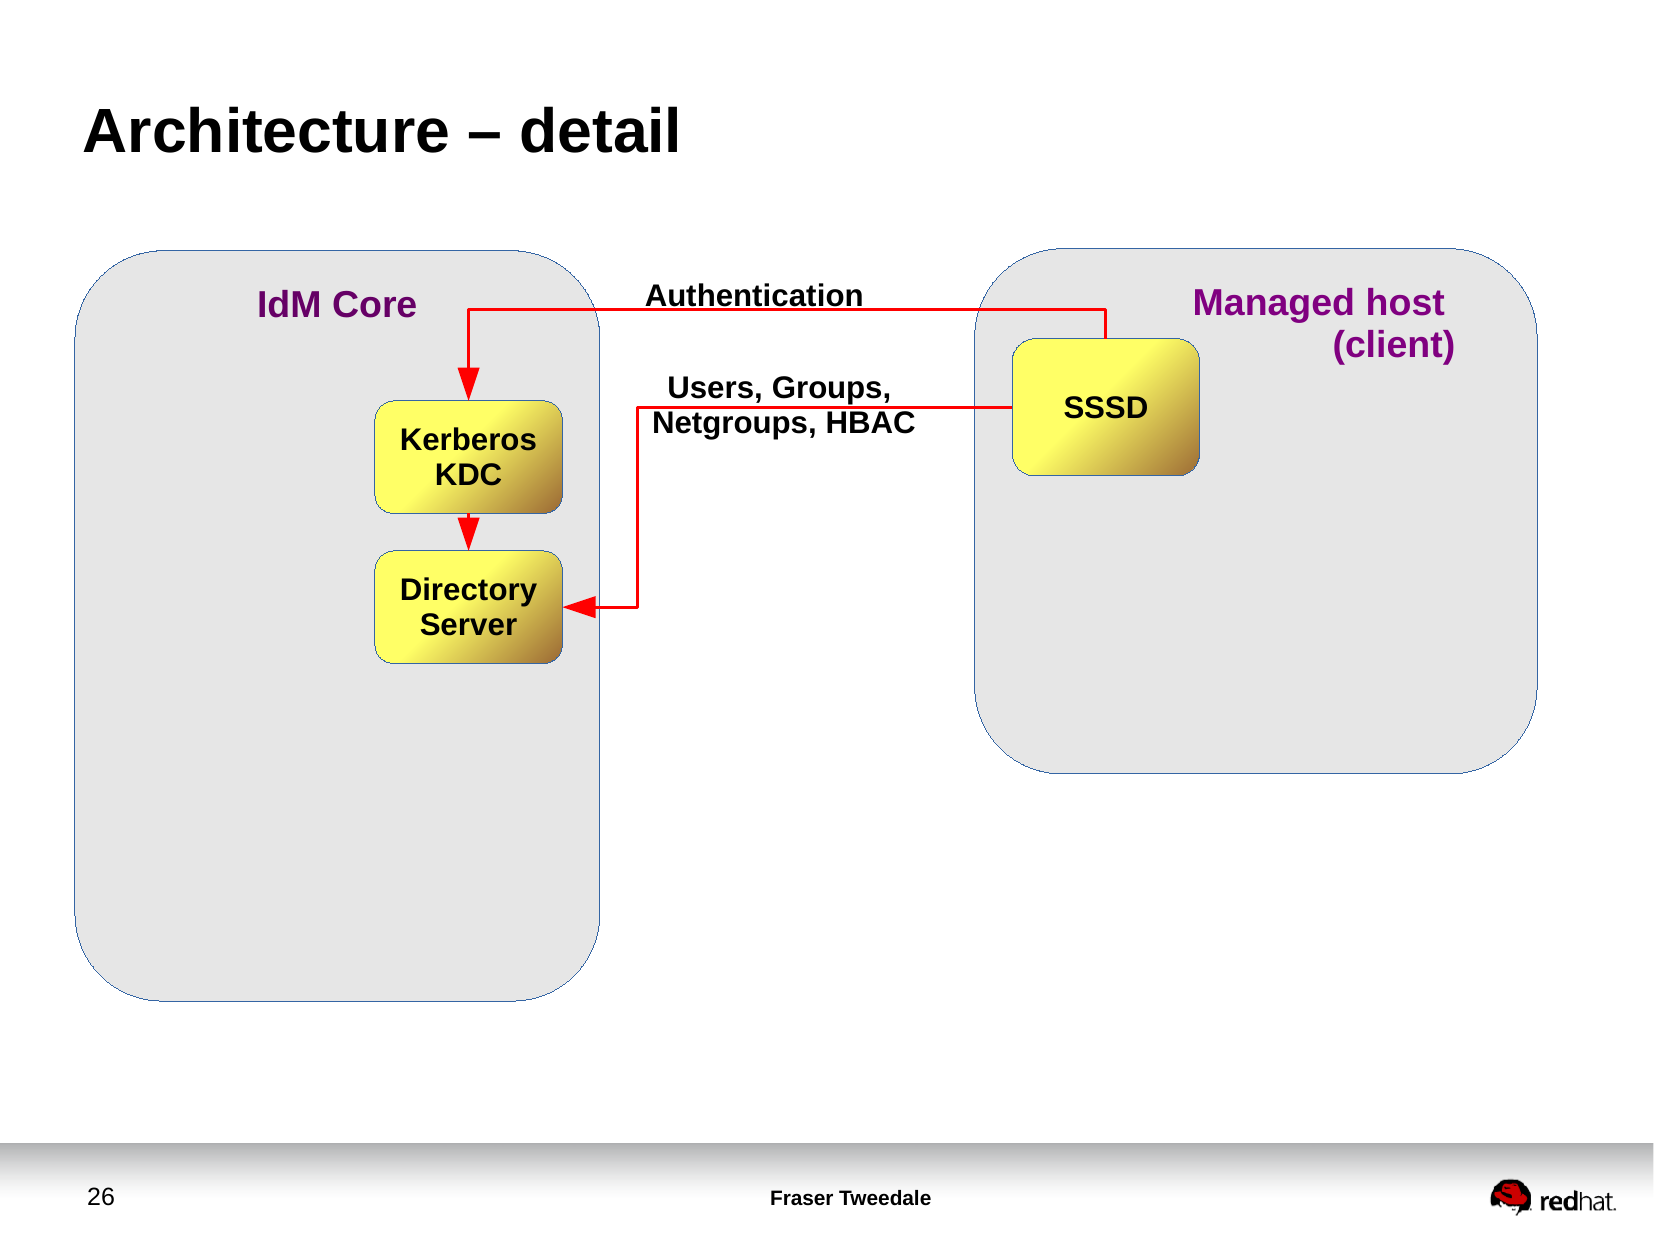

# Architecture – detail
 Managed host
(client)
IdM Core
Authentication
SSSD
Users, Groups,
Netgroups, HBAC
Kerberos
KDC
Directory
Server